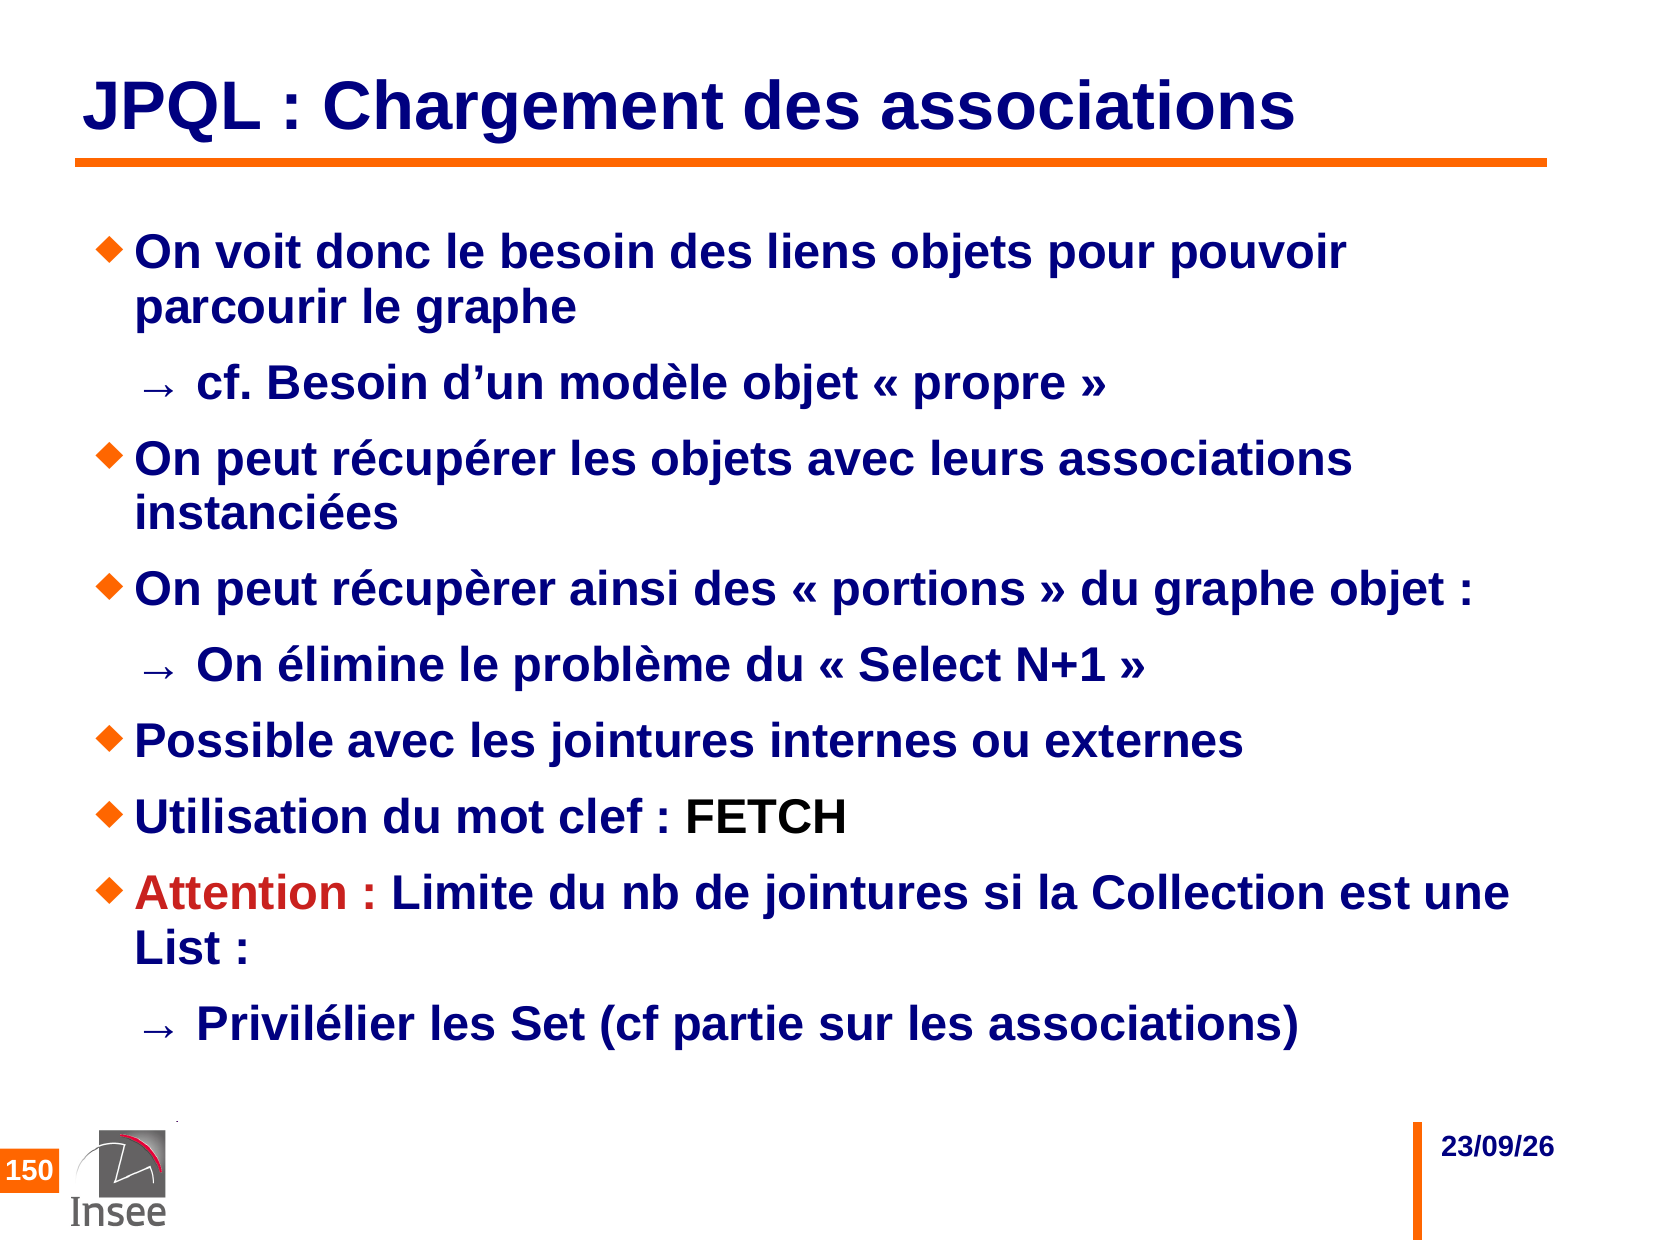

# JPQL : Chargement des associations
On voit donc le besoin des liens objets pour pouvoir parcourir le graphe
→ cf. Besoin d’un modèle objet « propre »
On peut récupérer les objets avec leurs associations instanciées
On peut récupèrer ainsi des « portions » du graphe objet :
→ On élimine le problème du « Select N+1 »
Possible avec les jointures internes ou externes
Utilisation du mot clef : FETCH
Attention : Limite du nb de jointures si la Collection est une List :
→ Privilélier les Set (cf partie sur les associations)
150